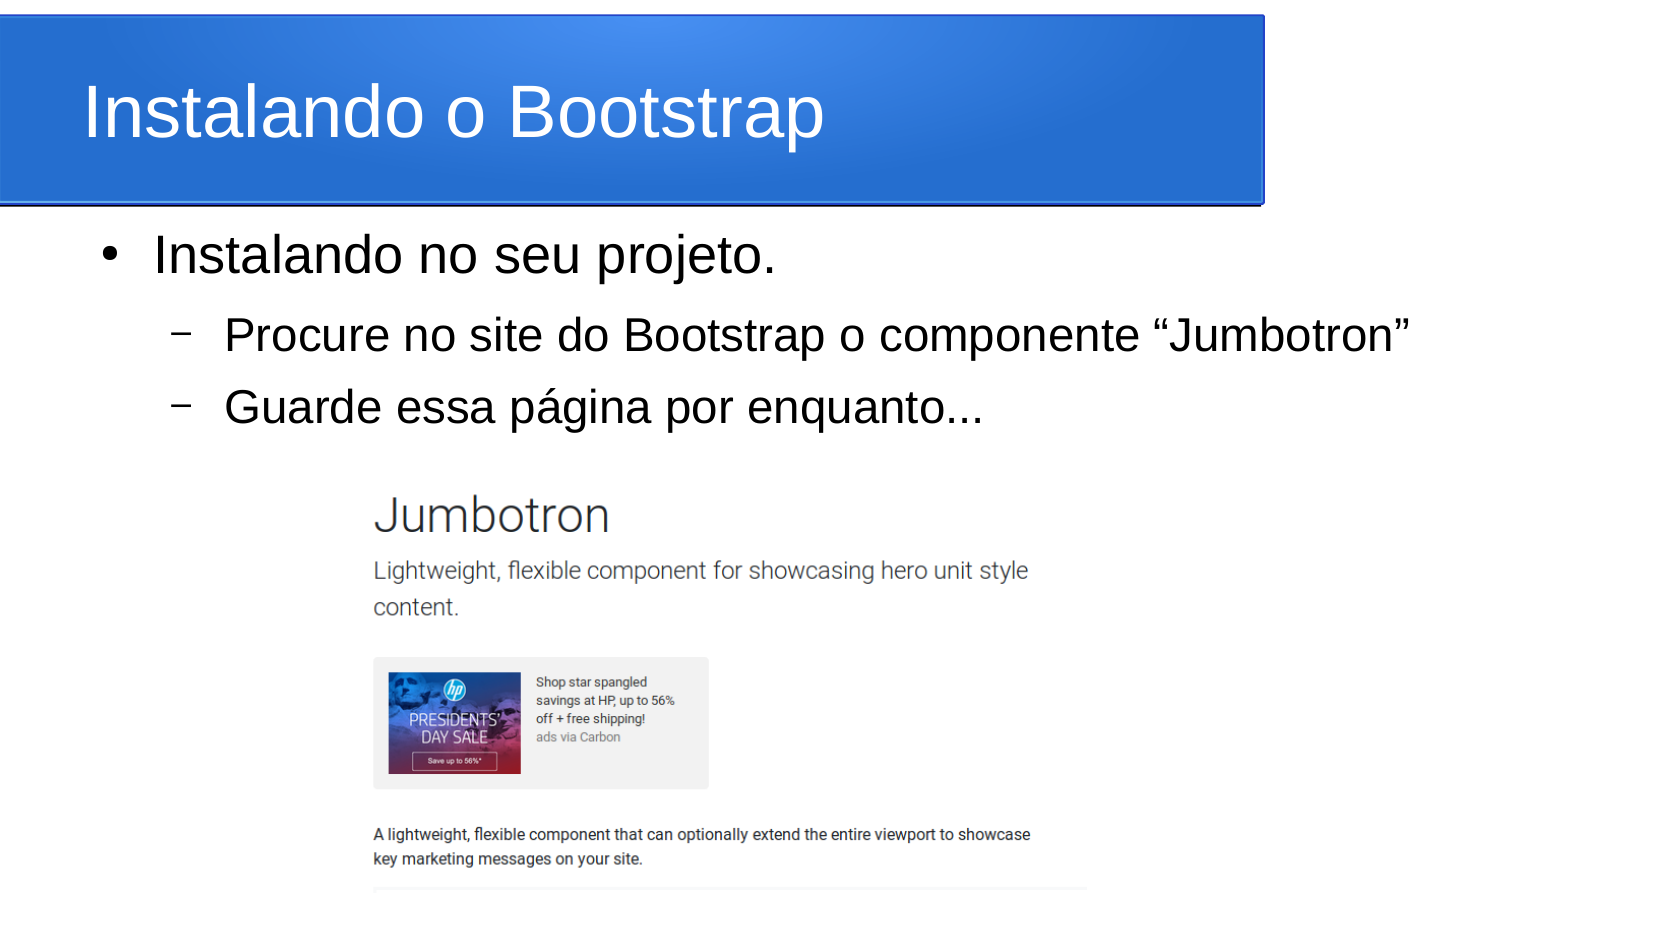

# Instalando o Bootstrap
Instalando no seu projeto.
Procure no site do Bootstrap o componente “Jumbotron”
Guarde essa página por enquanto...